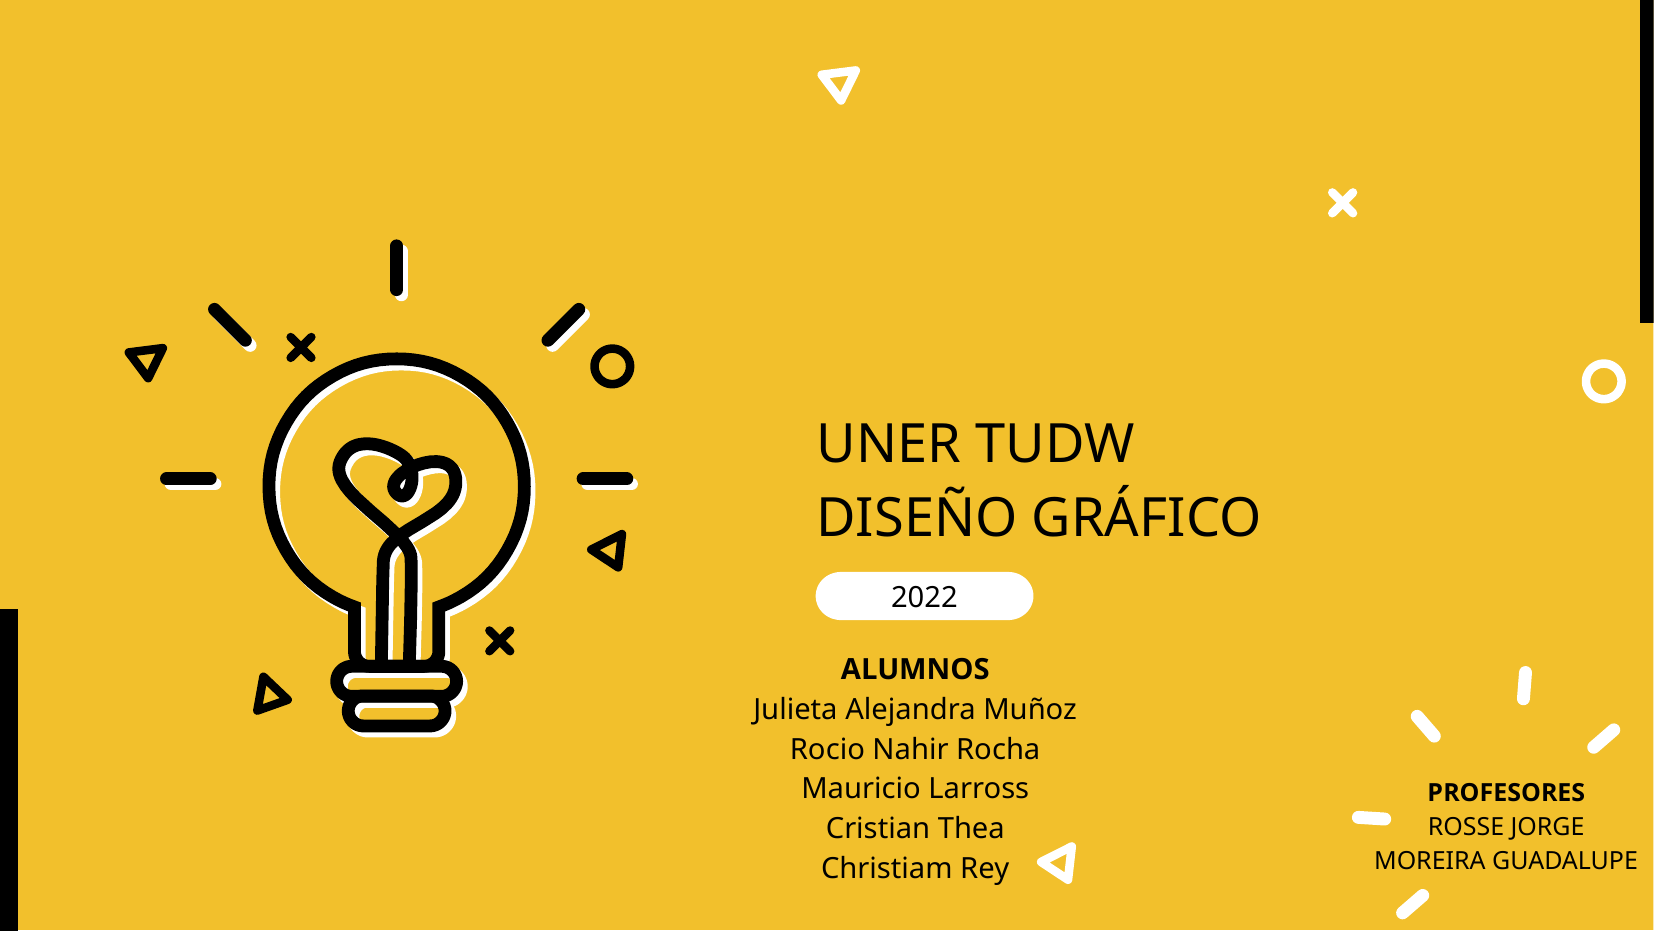

# UNER TUDW DISEÑO GRÁFICO
2022
ALUMNOS
Julieta Alejandra Muñoz
Rocio Nahir Rocha
Mauricio Larross
Cristian Thea
Christiam Rey
PROFESORES
ROSSE JORGE
MOREIRA GUADALUPE